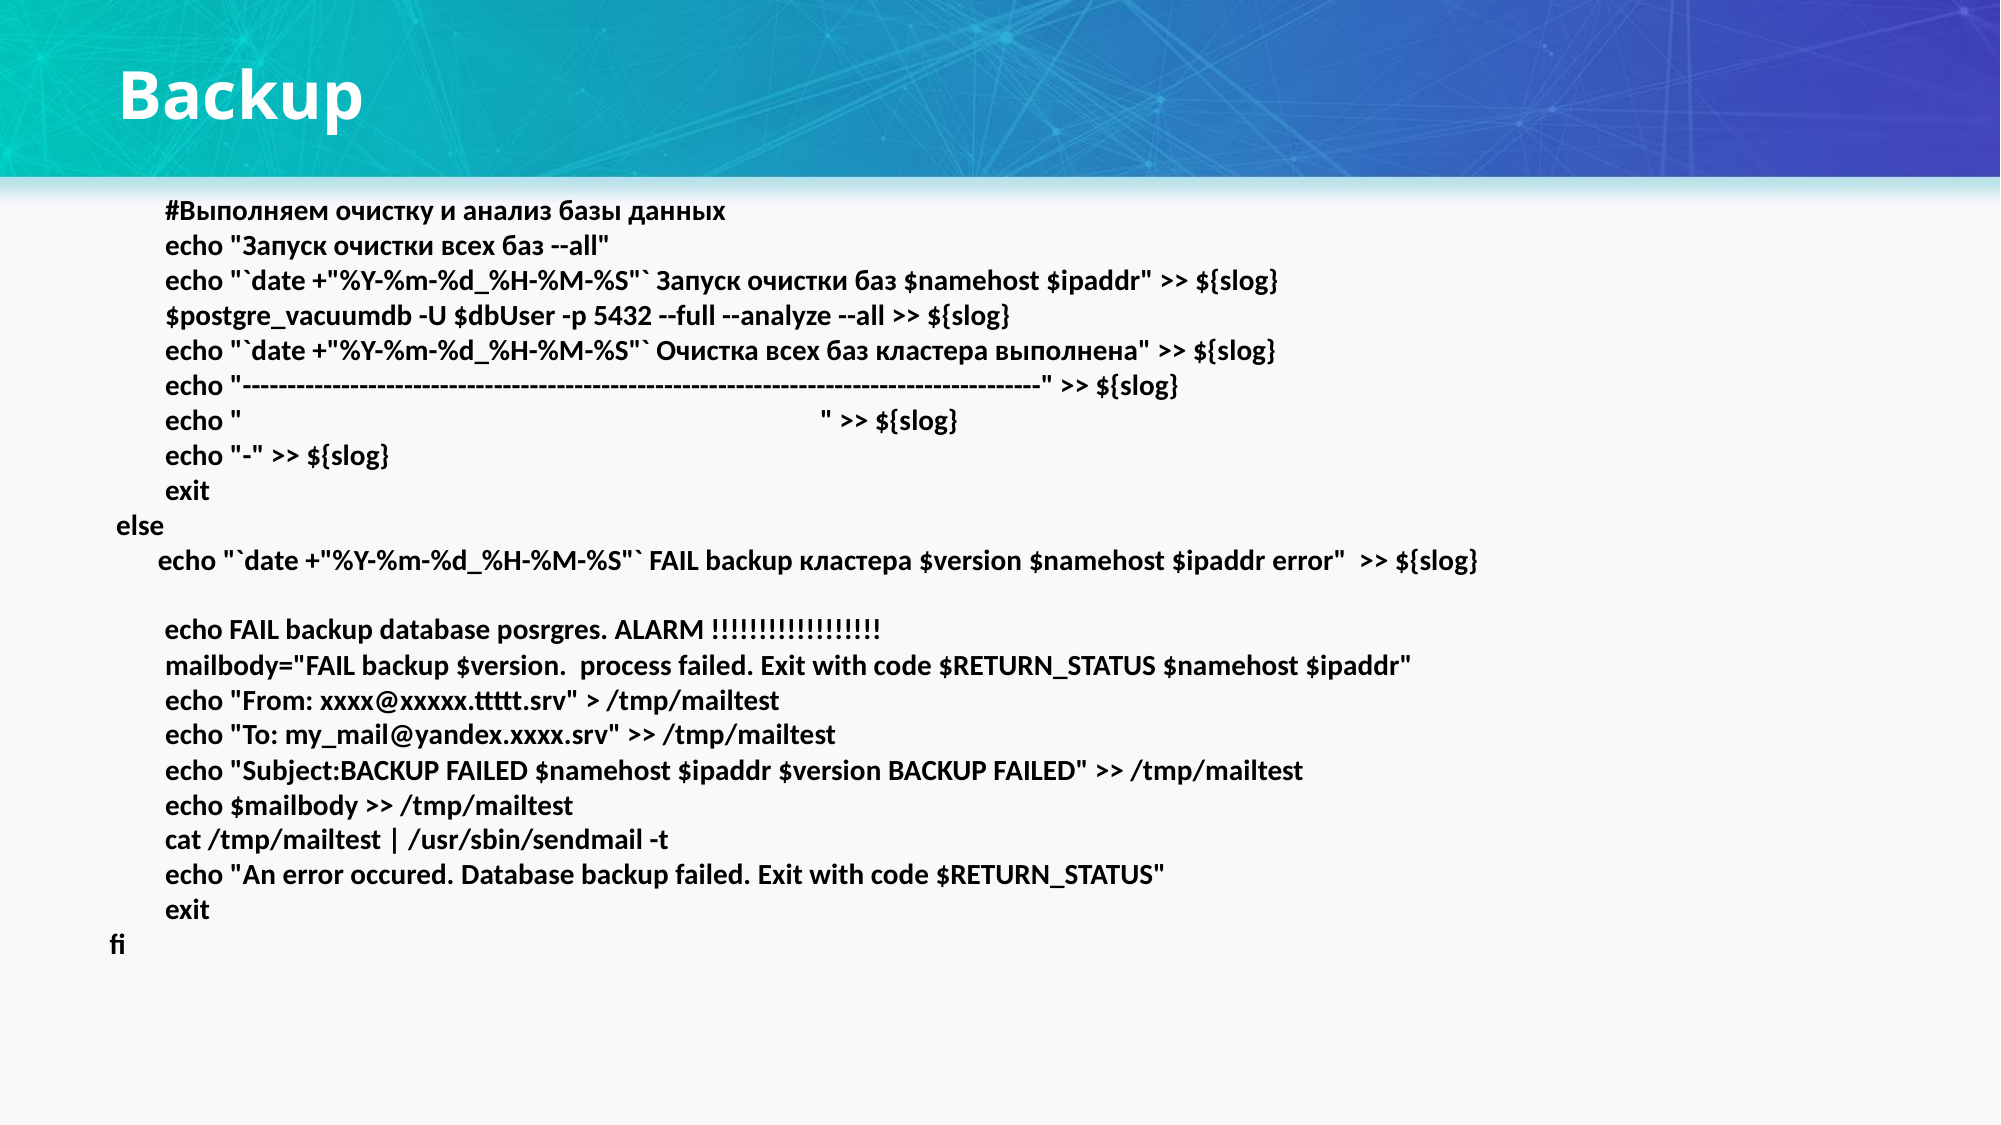

Backup
 		#Выполняем очистку и анализ базы данных
 		echo "Запуск очистки всех баз --all"
 		echo "`date +"%Y-%m-%d_%H-%M-%S"` Запуск очистки баз $namehost $ipaddr" >> ${slog}
 		$postgre_vacuumdb -U $dbUser -p 5432 --full --analyze --all >> ${slog}
 		echo "`date +"%Y-%m-%d_%H-%M-%S"` Очистка всех баз кластера выполнена" >> ${slog}
 		echo "-----------------------------------------------------------------------------------------" >> ${slog}
 		echo " " >> ${slog}
 		echo "-" >> ${slog}
 		exit
 	 else
 echo "`date +"%Y-%m-%d_%H-%M-%S"` FAIL backup кластера $version $namehost $ipaddr error" >> ${slog}
 echo FAIL backup database posrgres. ALARM !!!!!!!!!!!!!!!!!!
 		mailbody="FAIL backup $version. process failed. Exit with code $RETURN_STATUS $namehost $ipaddr"
 		echo "From: xxxx@xxxxx.ttttt.srv" > /tmp/mailtest
 		echo "To: my_mail@yandex.xxxx.srv" >> /tmp/mailtest
 		echo "Subject:BACKUP FAILED $namehost $ipaddr $version BACKUP FAILED" >> /tmp/mailtest
 		echo $mailbody >> /tmp/mailtest
 		cat /tmp/mailtest | /usr/sbin/sendmail -t
 		echo "An error occured. Database backup failed. Exit with code $RETURN_STATUS"
 		exit
 	 fi